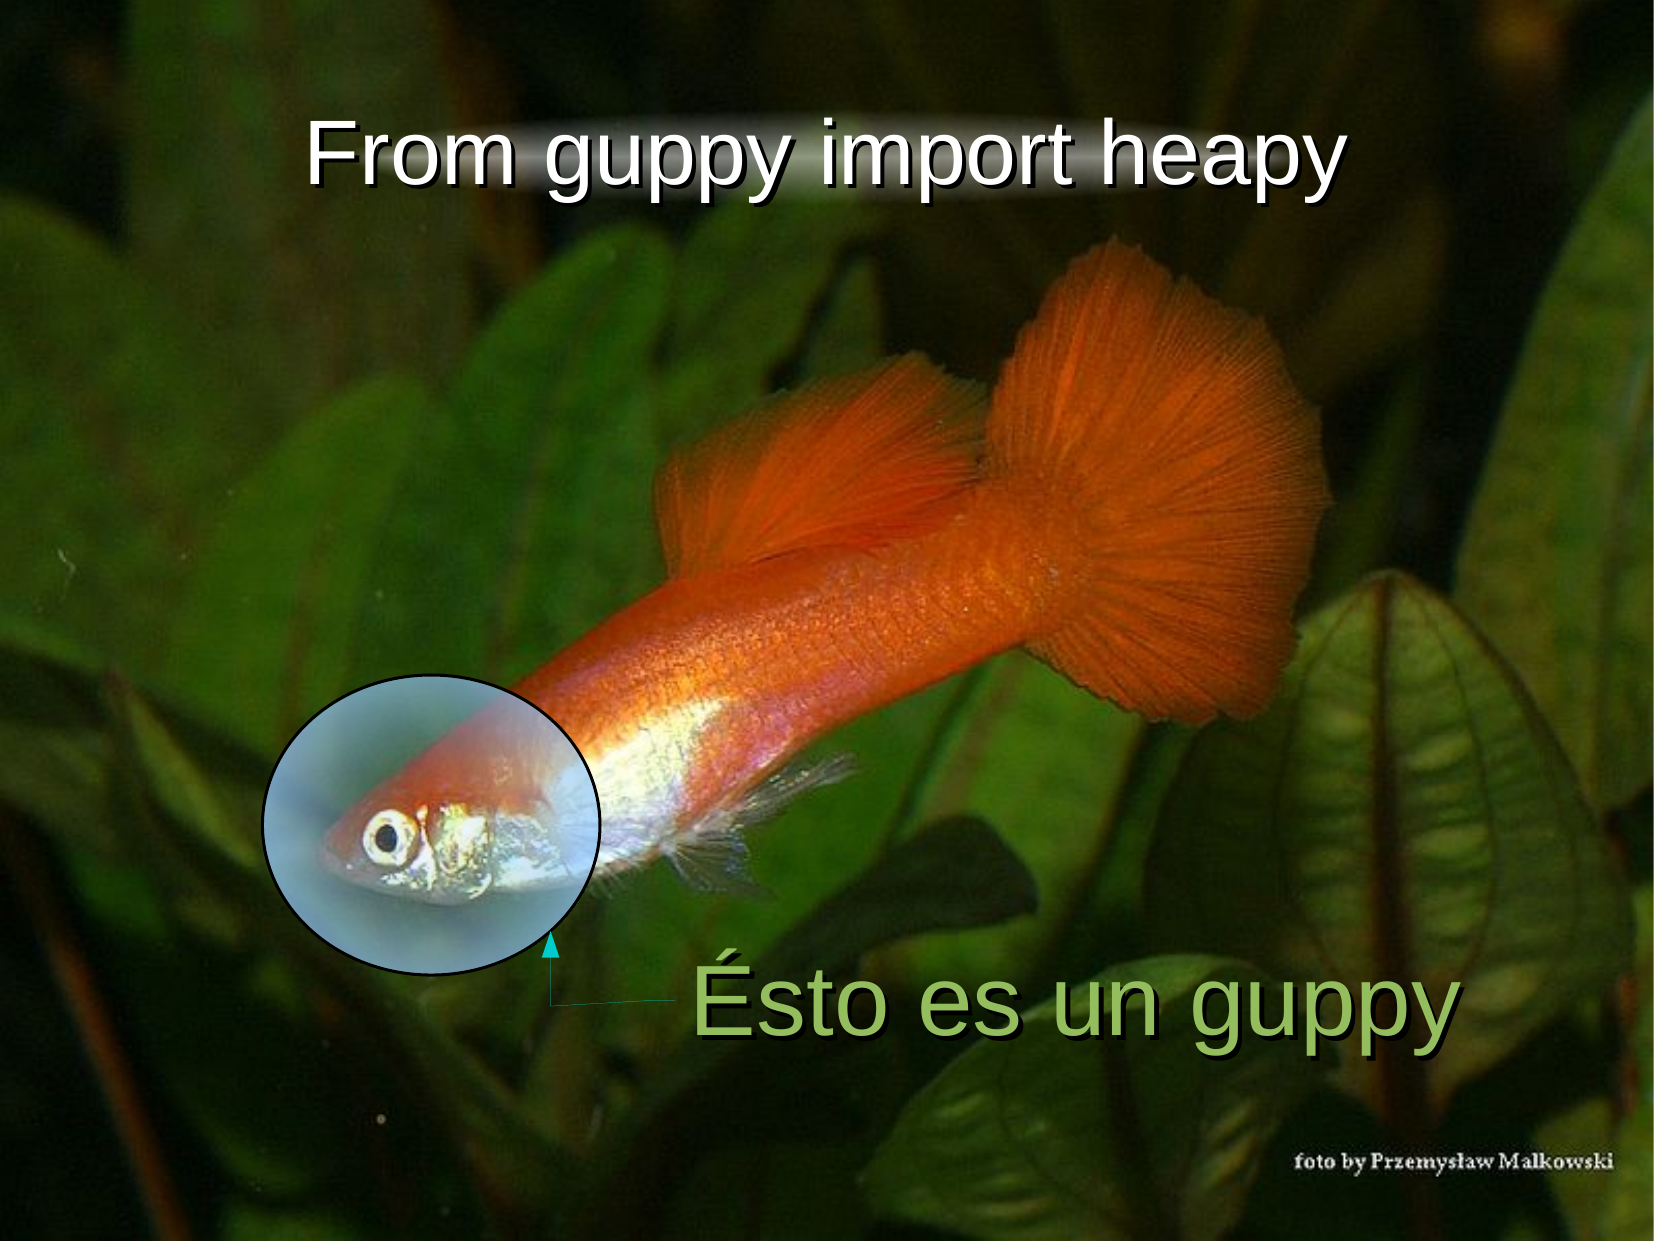

# From guppy import heapy
Ésto es un guppy